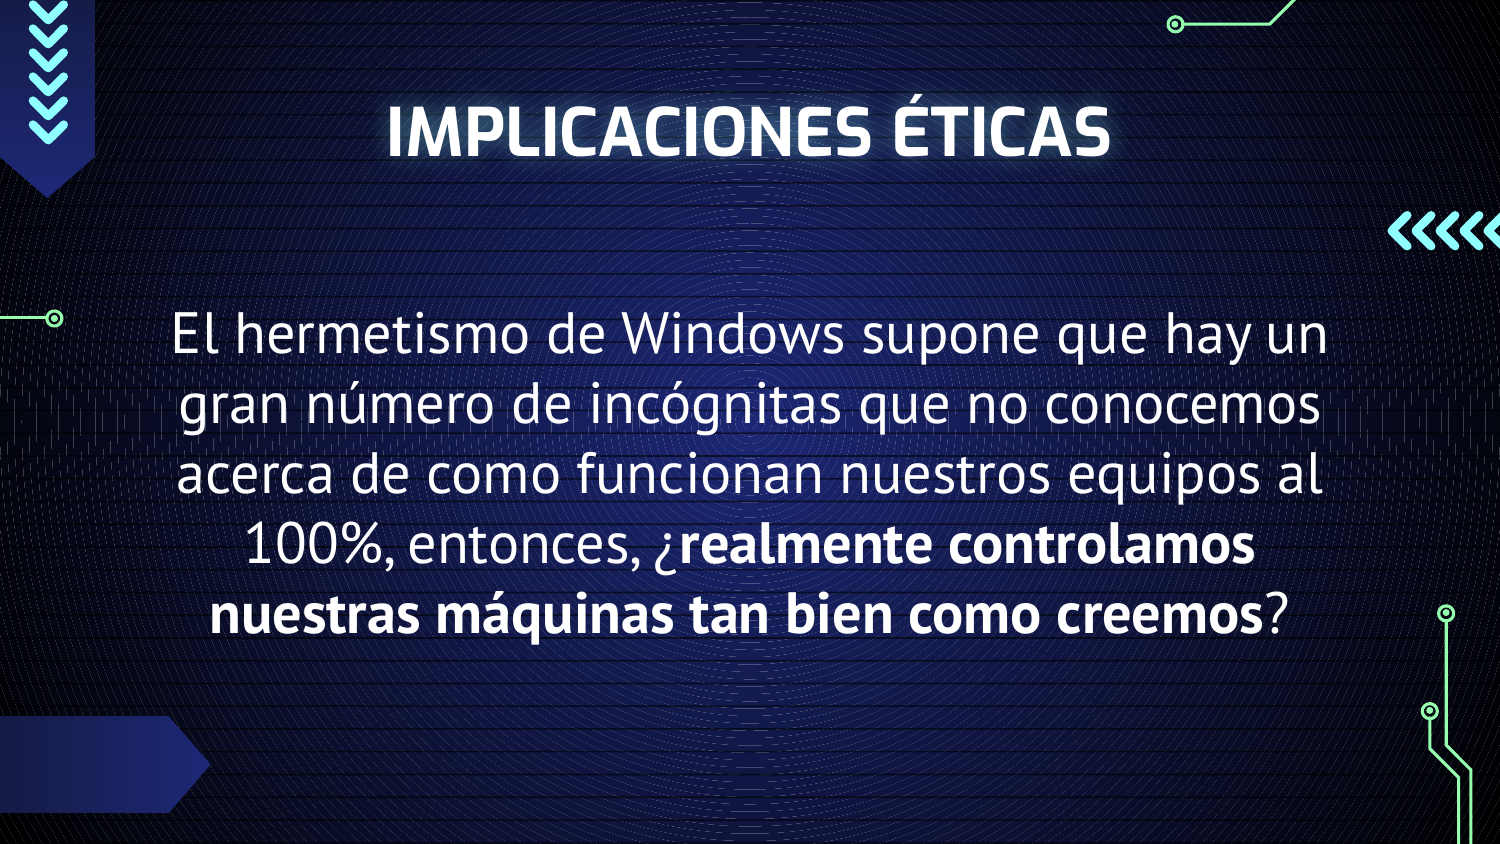

# IMPLICACIONES ÉTICAS
El hermetismo de Windows supone que hay un gran número de incógnitas que no conocemos acerca de como funcionan nuestros equipos al 100%, entonces, ¿realmente controlamos nuestras máquinas tan bien como creemos?